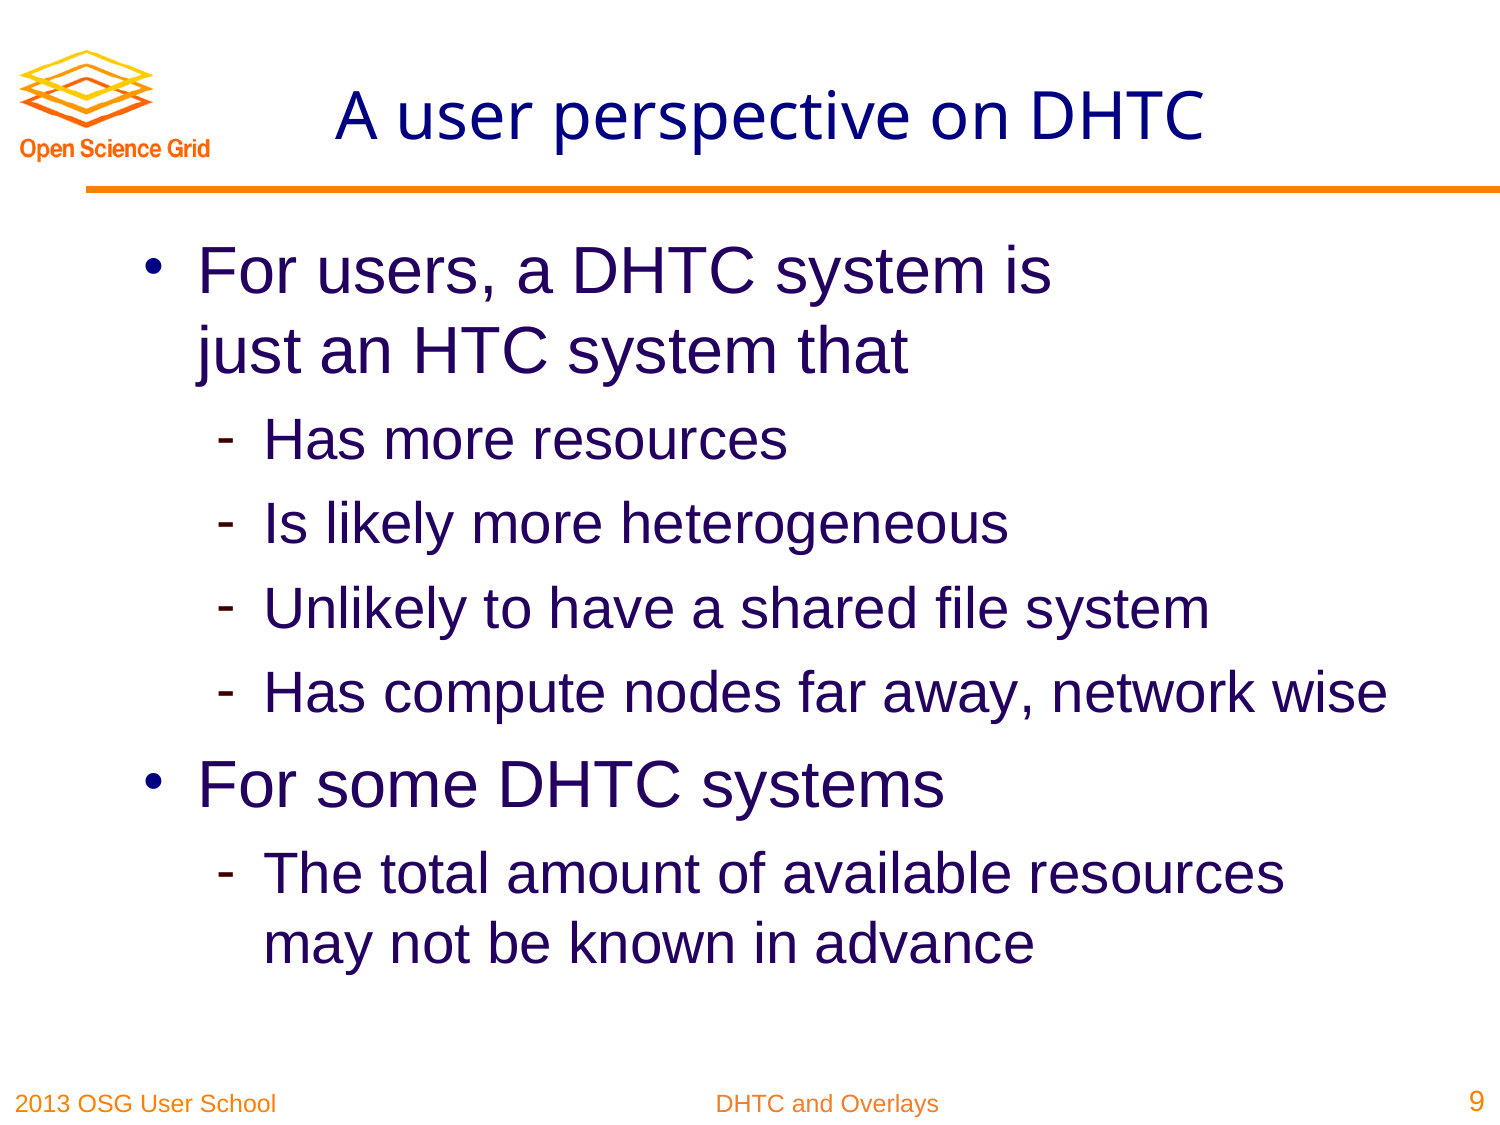

# A user perspective on DHTC
For users, a DHTC system is
just an HTC system that
Has more resources
Is likely more heterogeneous
Unlikely to have a shared file system
Has compute nodes far away, network wise
For some DHTC systems
The total amount of available resources may not be known in advance